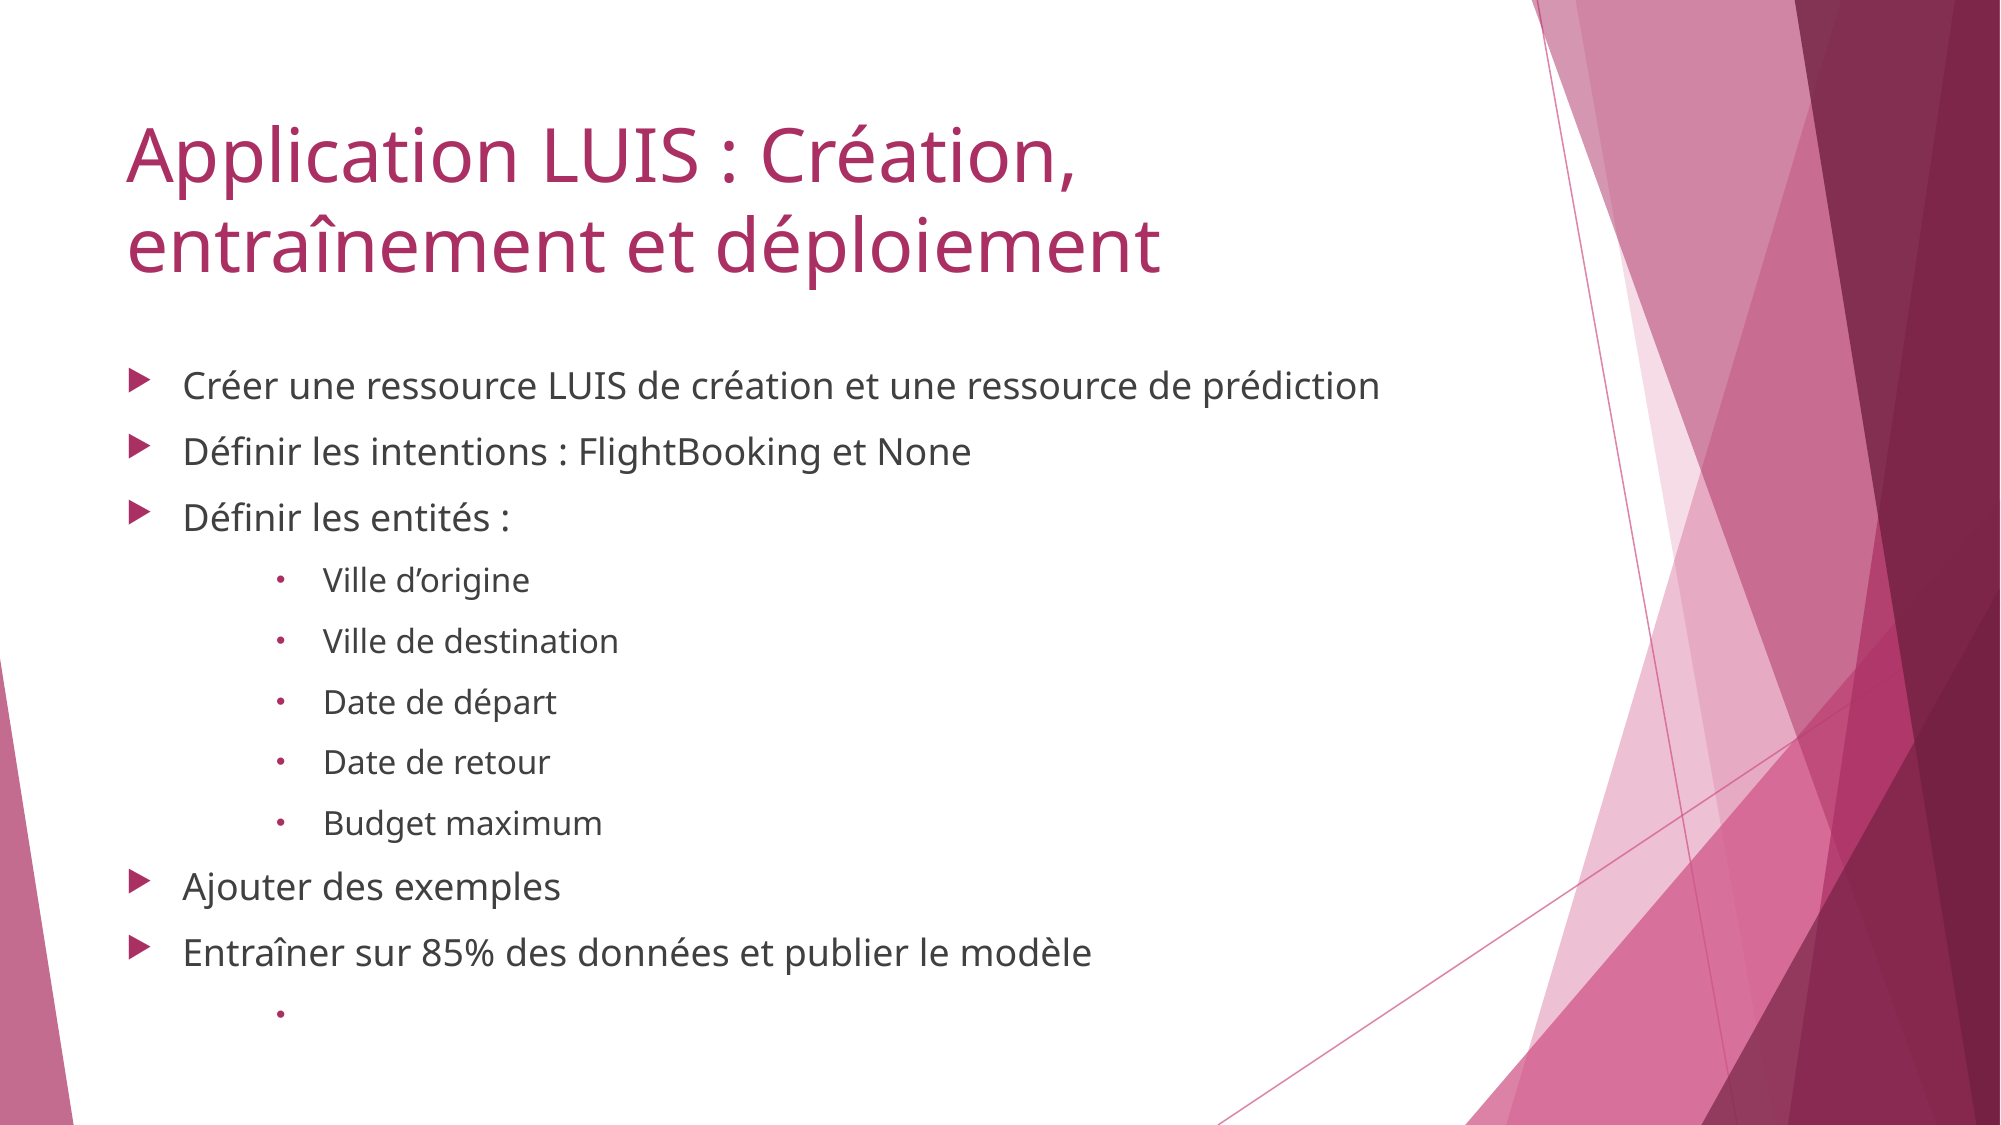

# Application LUIS : Création, entraînement et déploiement
Créer une ressource LUIS de création et une ressource de prédiction
Définir les intentions : FlightBooking et None
Définir les entités :
Ville d’origine
Ville de destination
Date de départ
Date de retour
Budget maximum
Ajouter des exemples
Entraîner sur 85% des données et publier le modèle